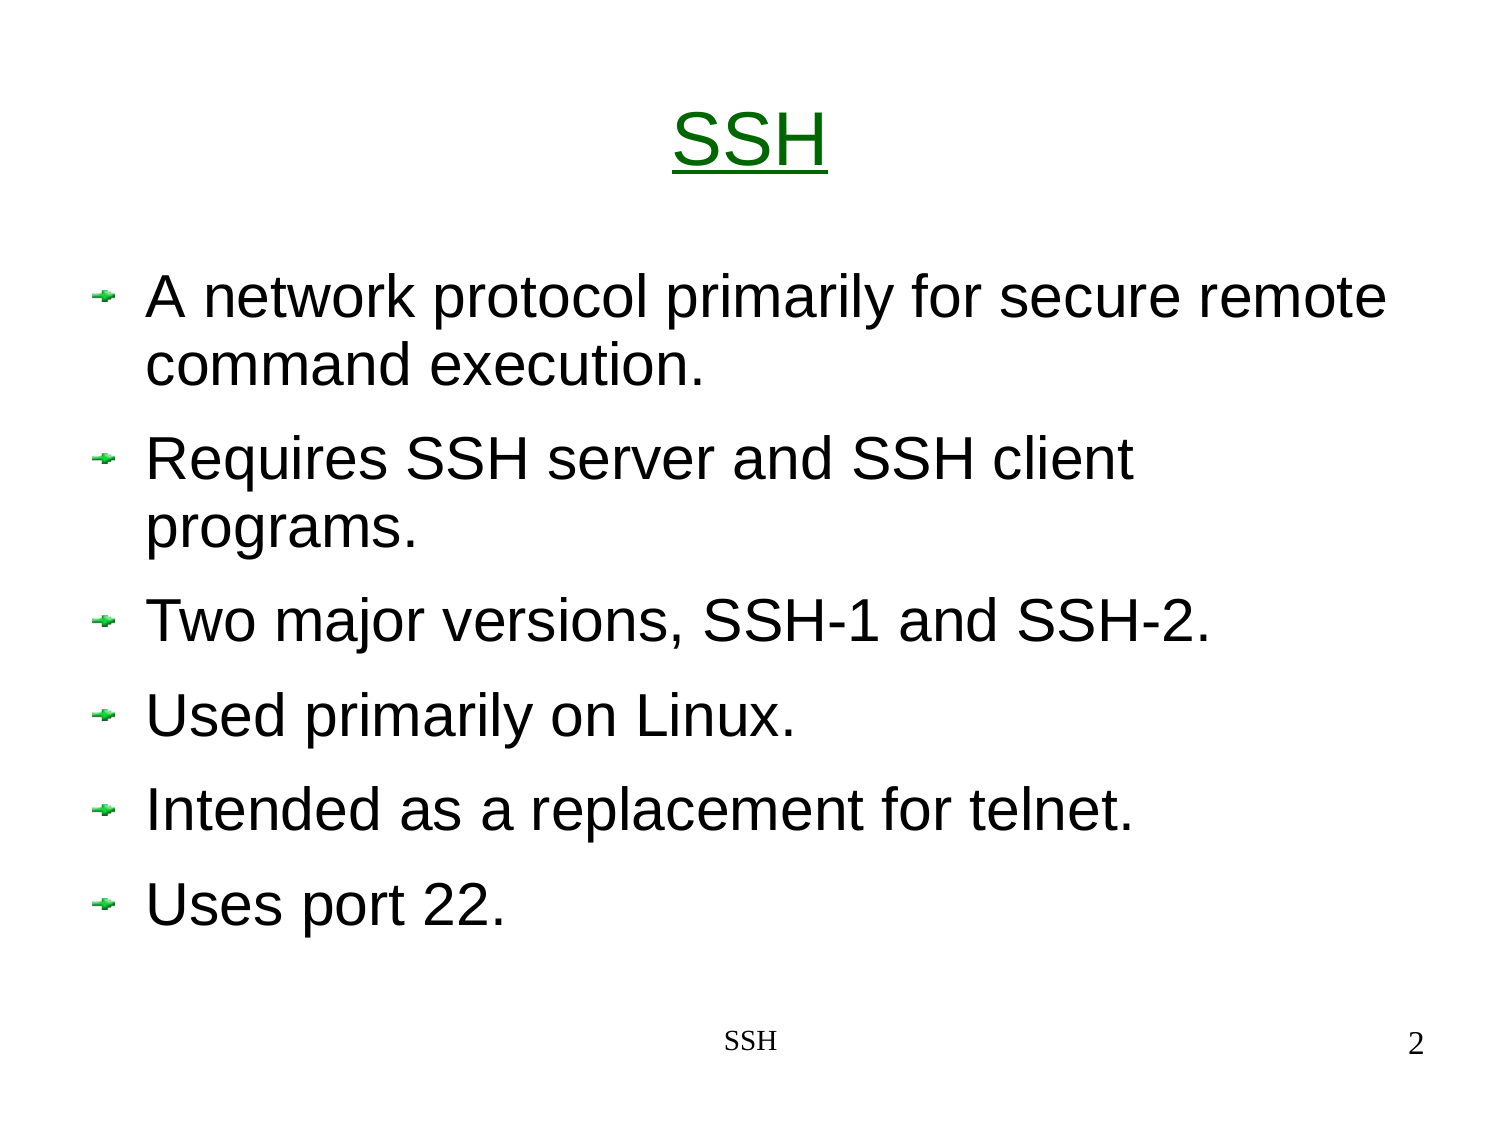

# SSH
A network protocol primarily for secure remote command execution.
Requires SSH server and SSH client programs.
Two major versions, SSH-1 and SSH-2.
Used primarily on Linux.
Intended as a replacement for telnet.
Uses port 22.
SSH
2